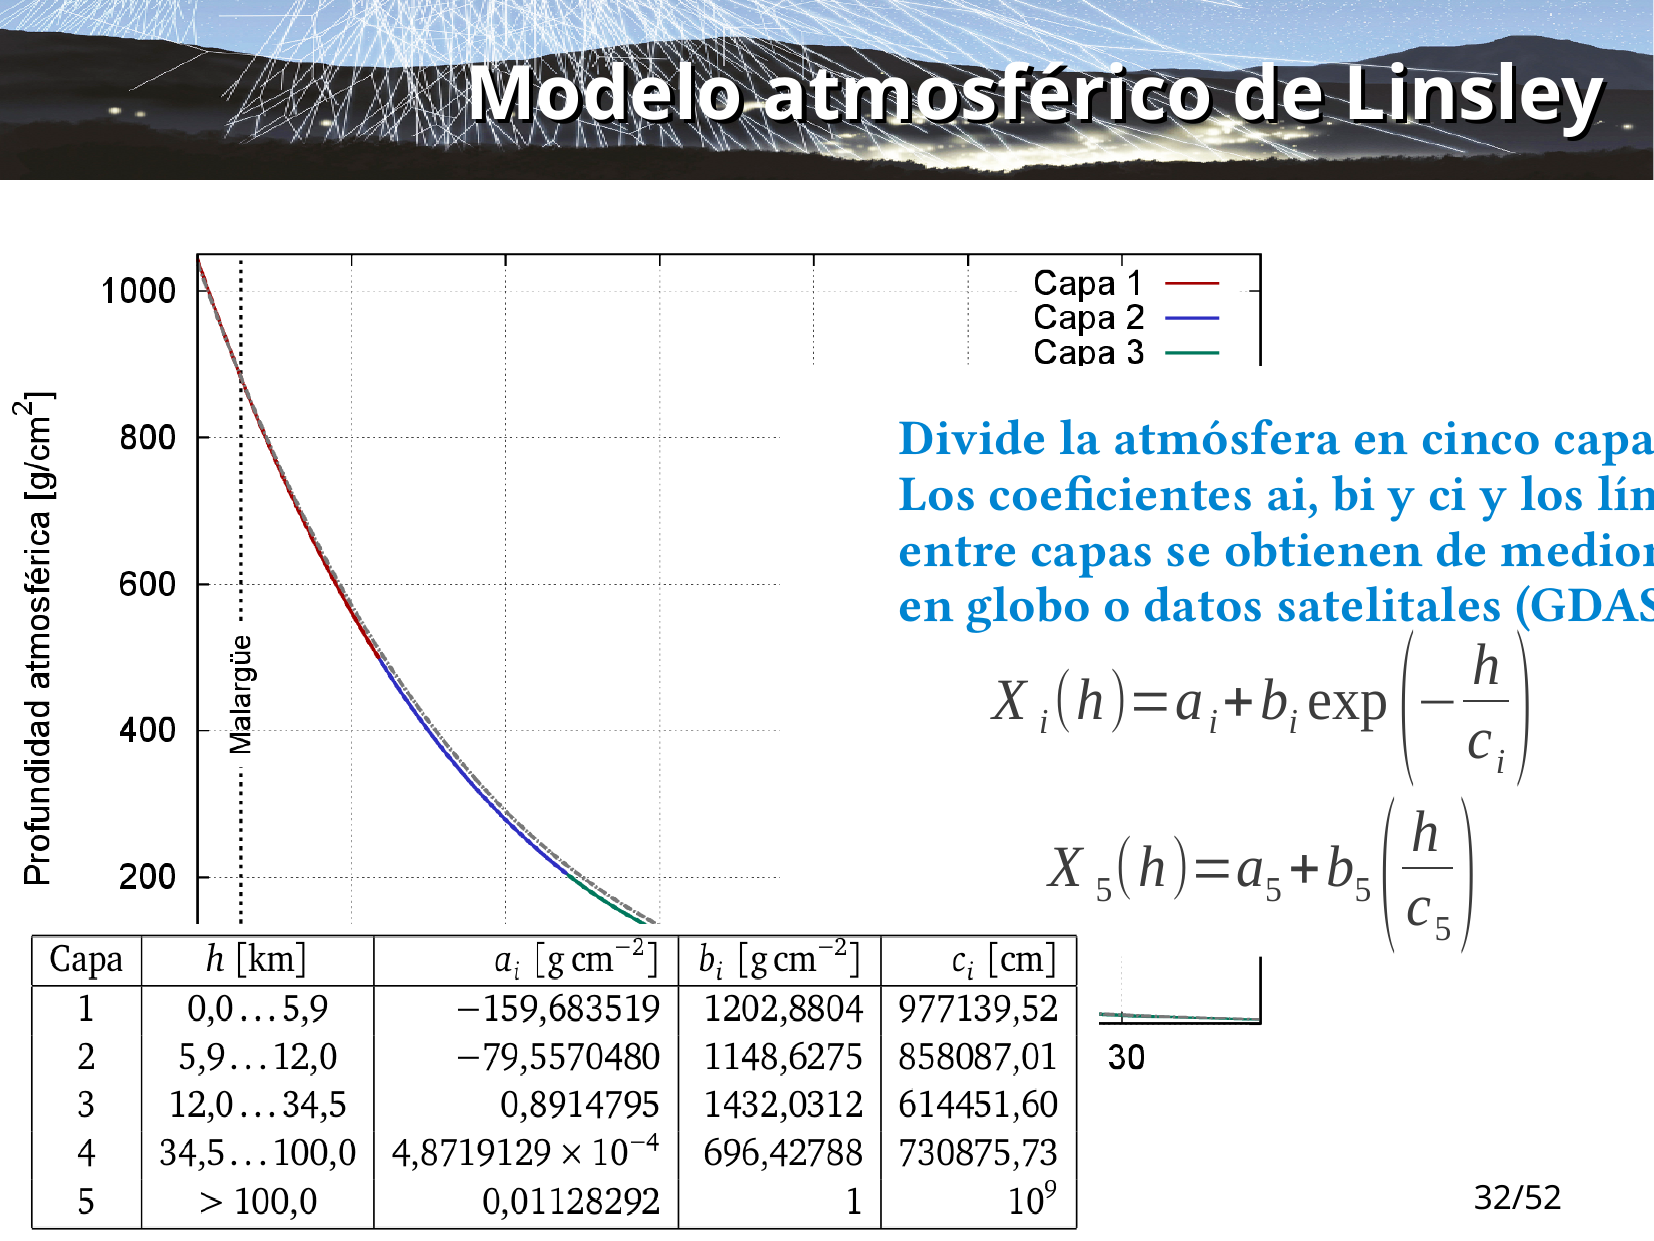

# Modelo atmosférico de Linsley
Divide la atmósfera en cinco capas
Los coeficientes ai, bi y ci y los límites
entre capas se obtienen de mediones
en globo o datos satelitales (GDAS)
Feb 2017
Asorey - Chile - U02
32